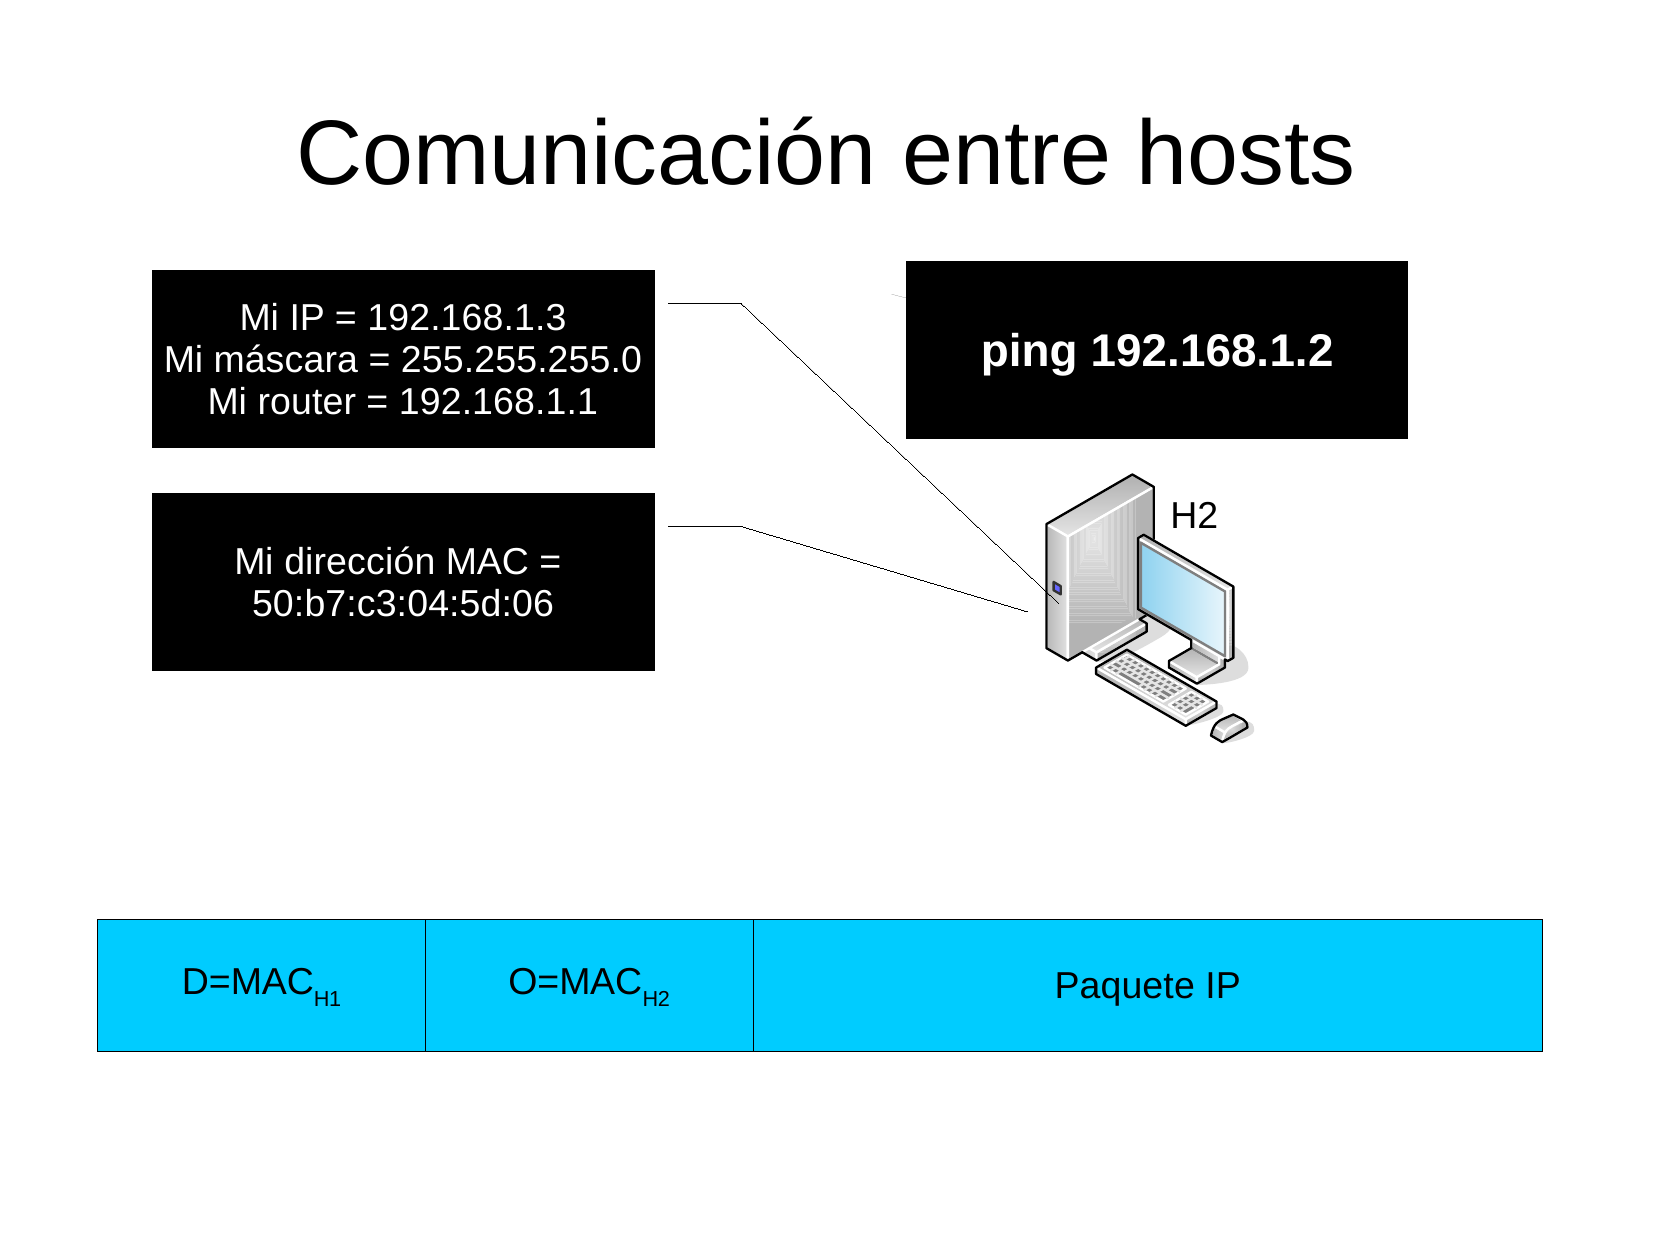

# Comunicación entre hosts
ping 192.168.1.2
Mi IP = 192.168.1.3
Mi máscara = 255.255.255.0
Mi router = 192.168.1.1
H2
Mi dirección MAC =
50:b7:c3:04:5d:06
D=MACH1
O=MACH2
Paquete IP